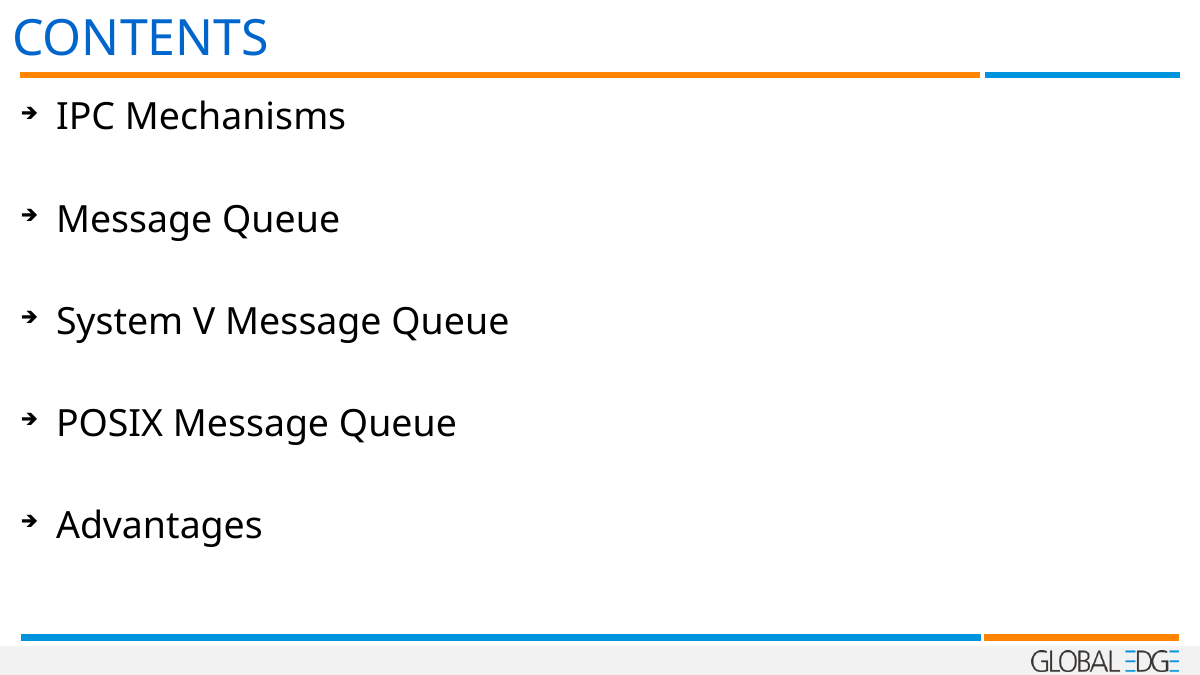

# CONTENTS
IPC Mechanisms
Message Queue
System V Message Queue
POSIX Message Queue
Advantages